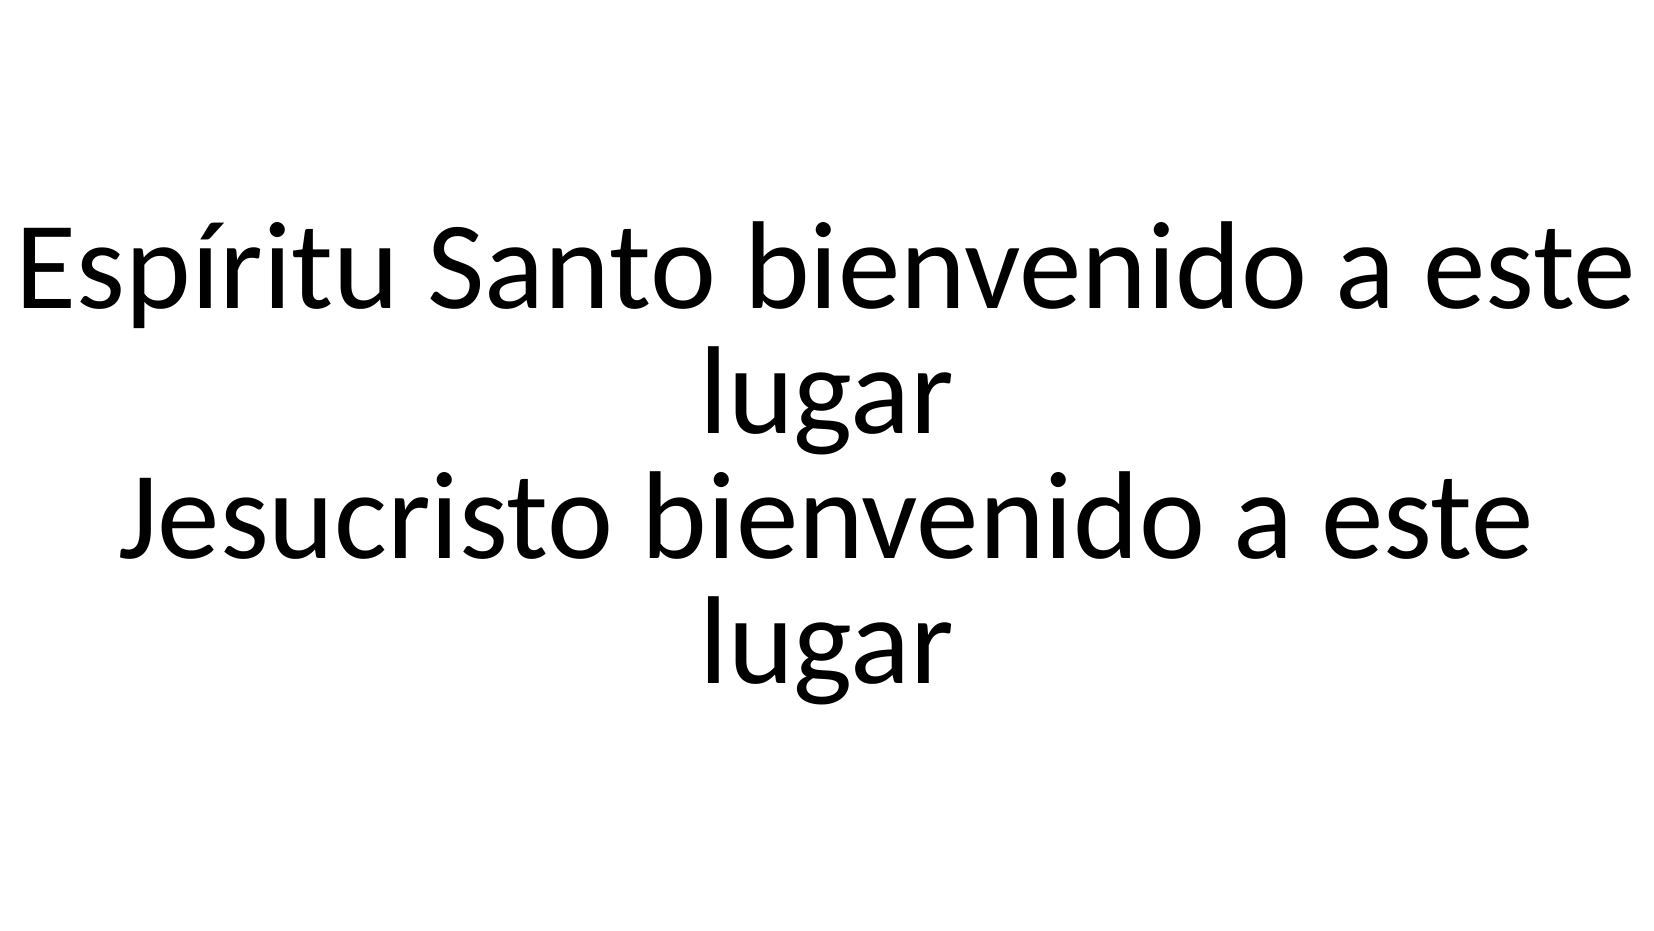

# Espíritu Santo bienvenido a este lugar Jesucristo bienvenido a este lugar